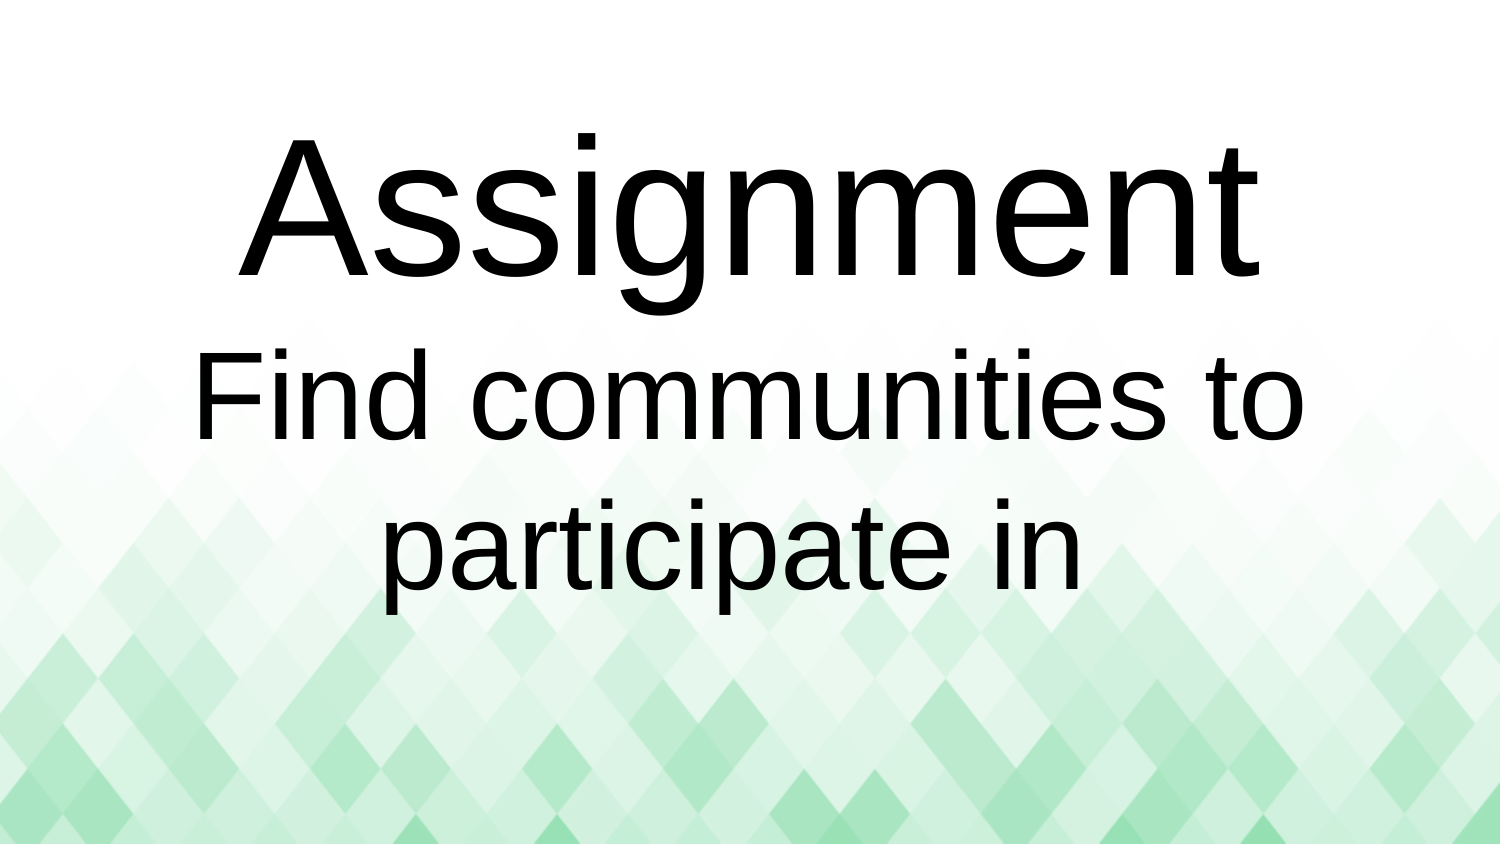

# Assignment Find communities to participate in